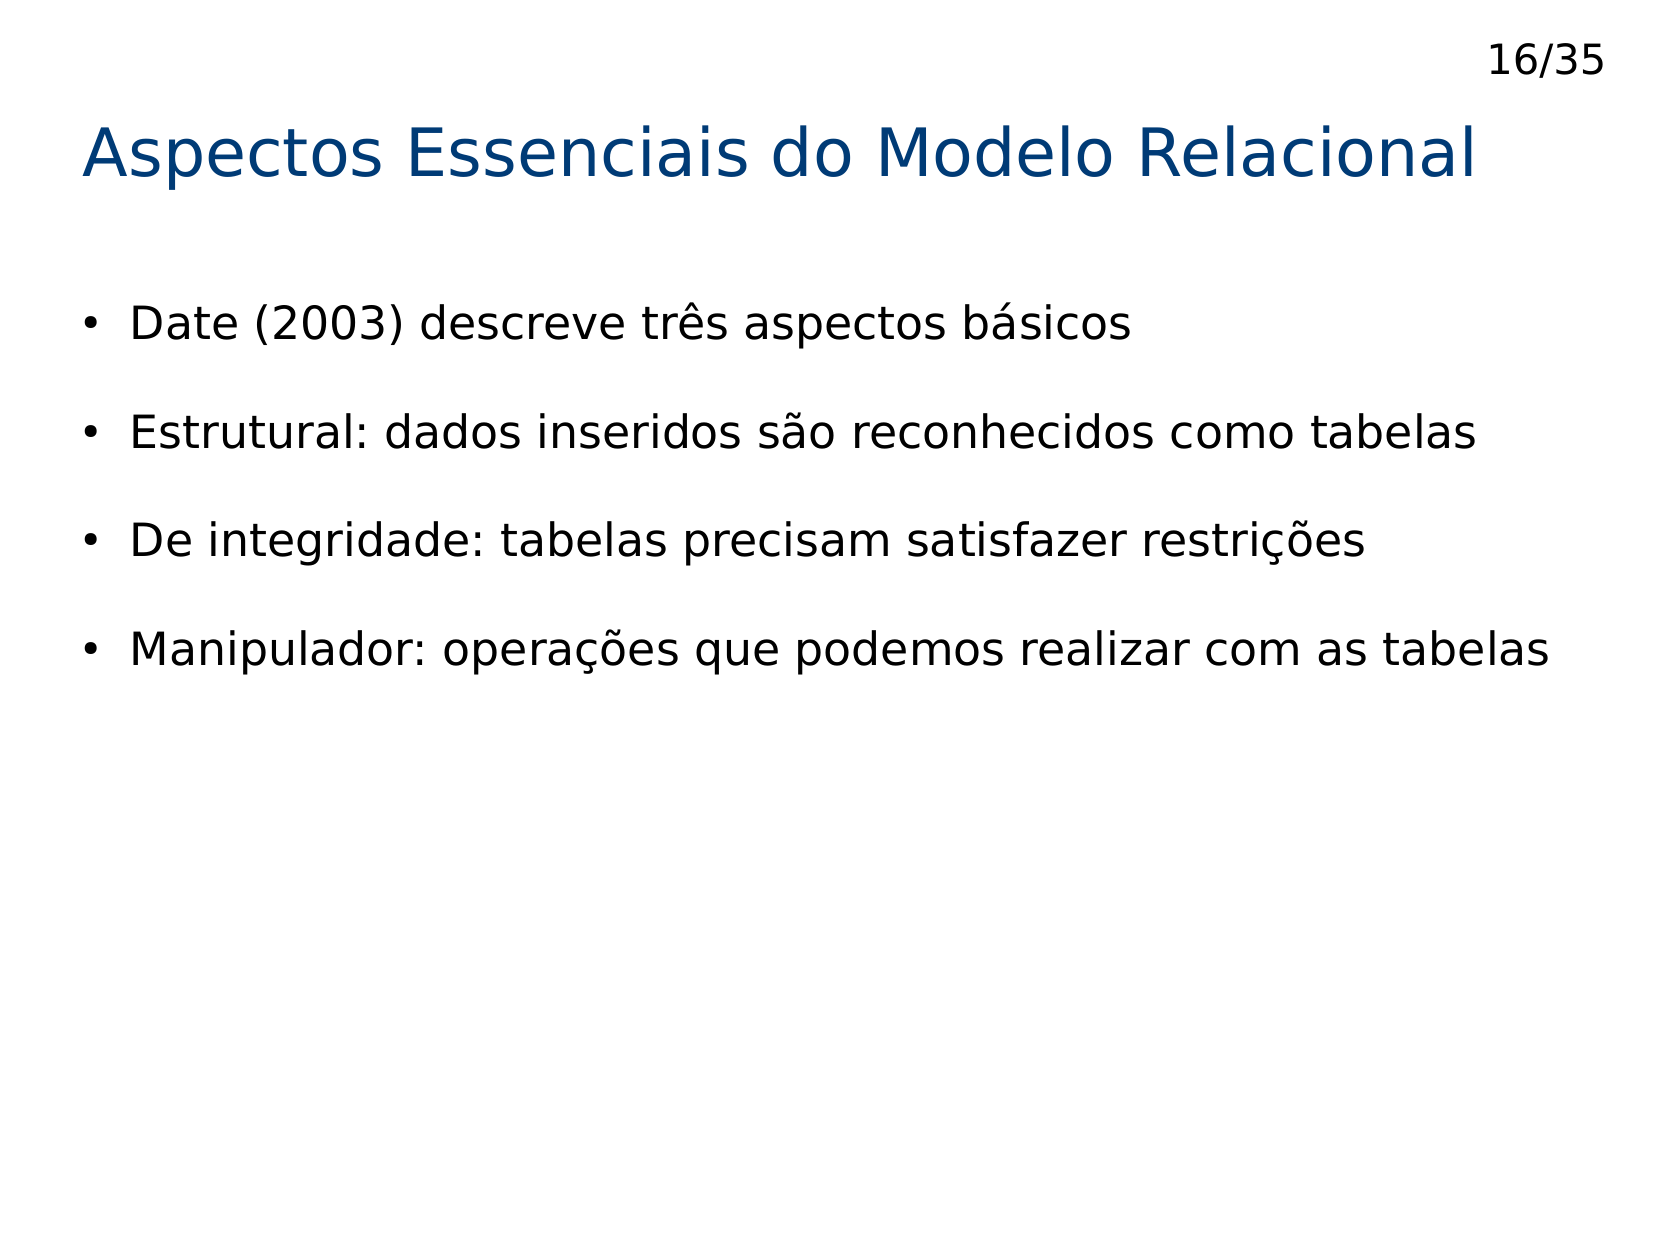

16
# Aspectos Essenciais do Modelo Relacional
Date (2003) descreve três aspectos básicos
Estrutural: dados inseridos são reconhecidos como tabelas
De integridade: tabelas precisam satisfazer restrições
Manipulador: operações que podemos realizar com as tabelas